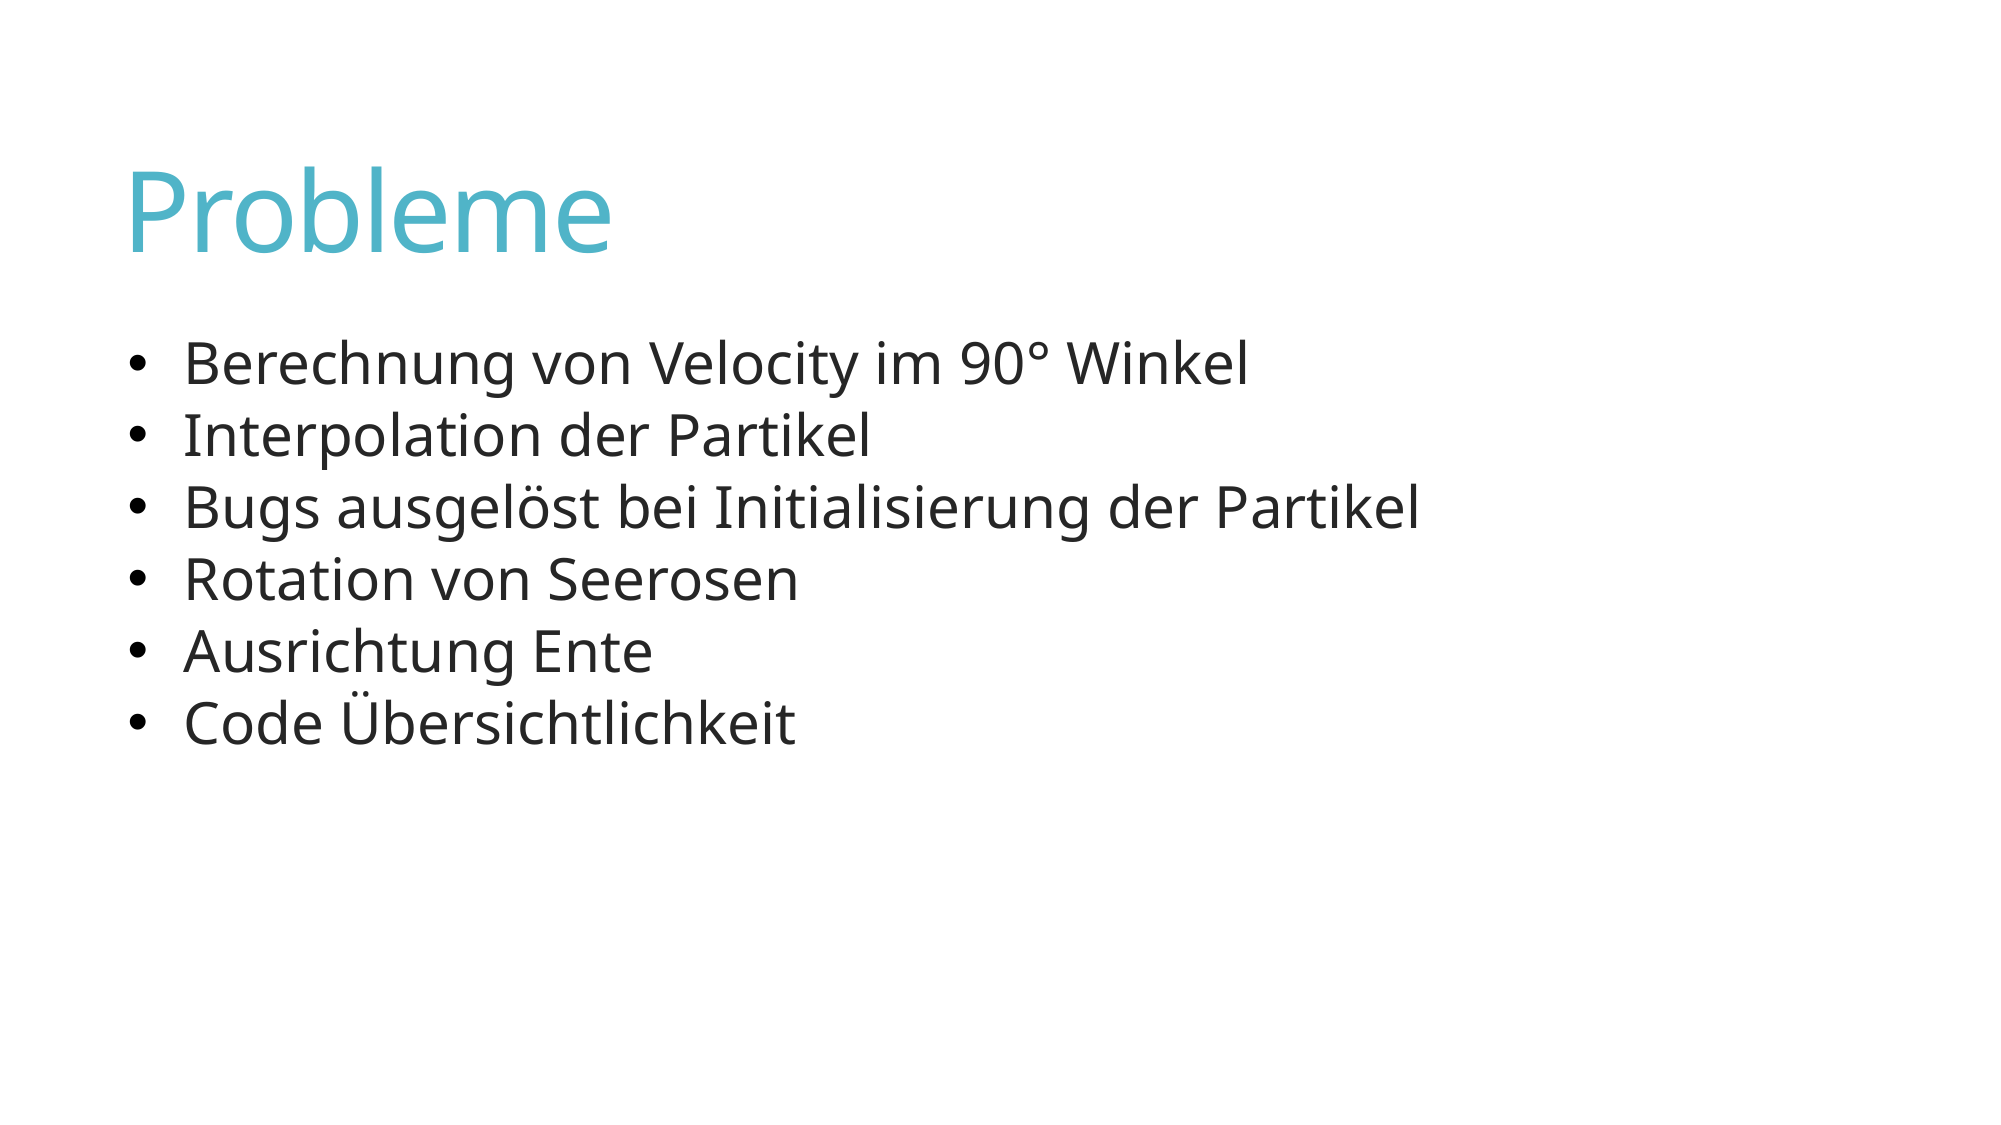

# Probleme
Berechnung von Velocity im 90° Winkel
Interpolation der Partikel
Bugs ausgelöst bei Initialisierung der Partikel
Rotation von Seerosen
Ausrichtung Ente
Code Übersichtlichkeit